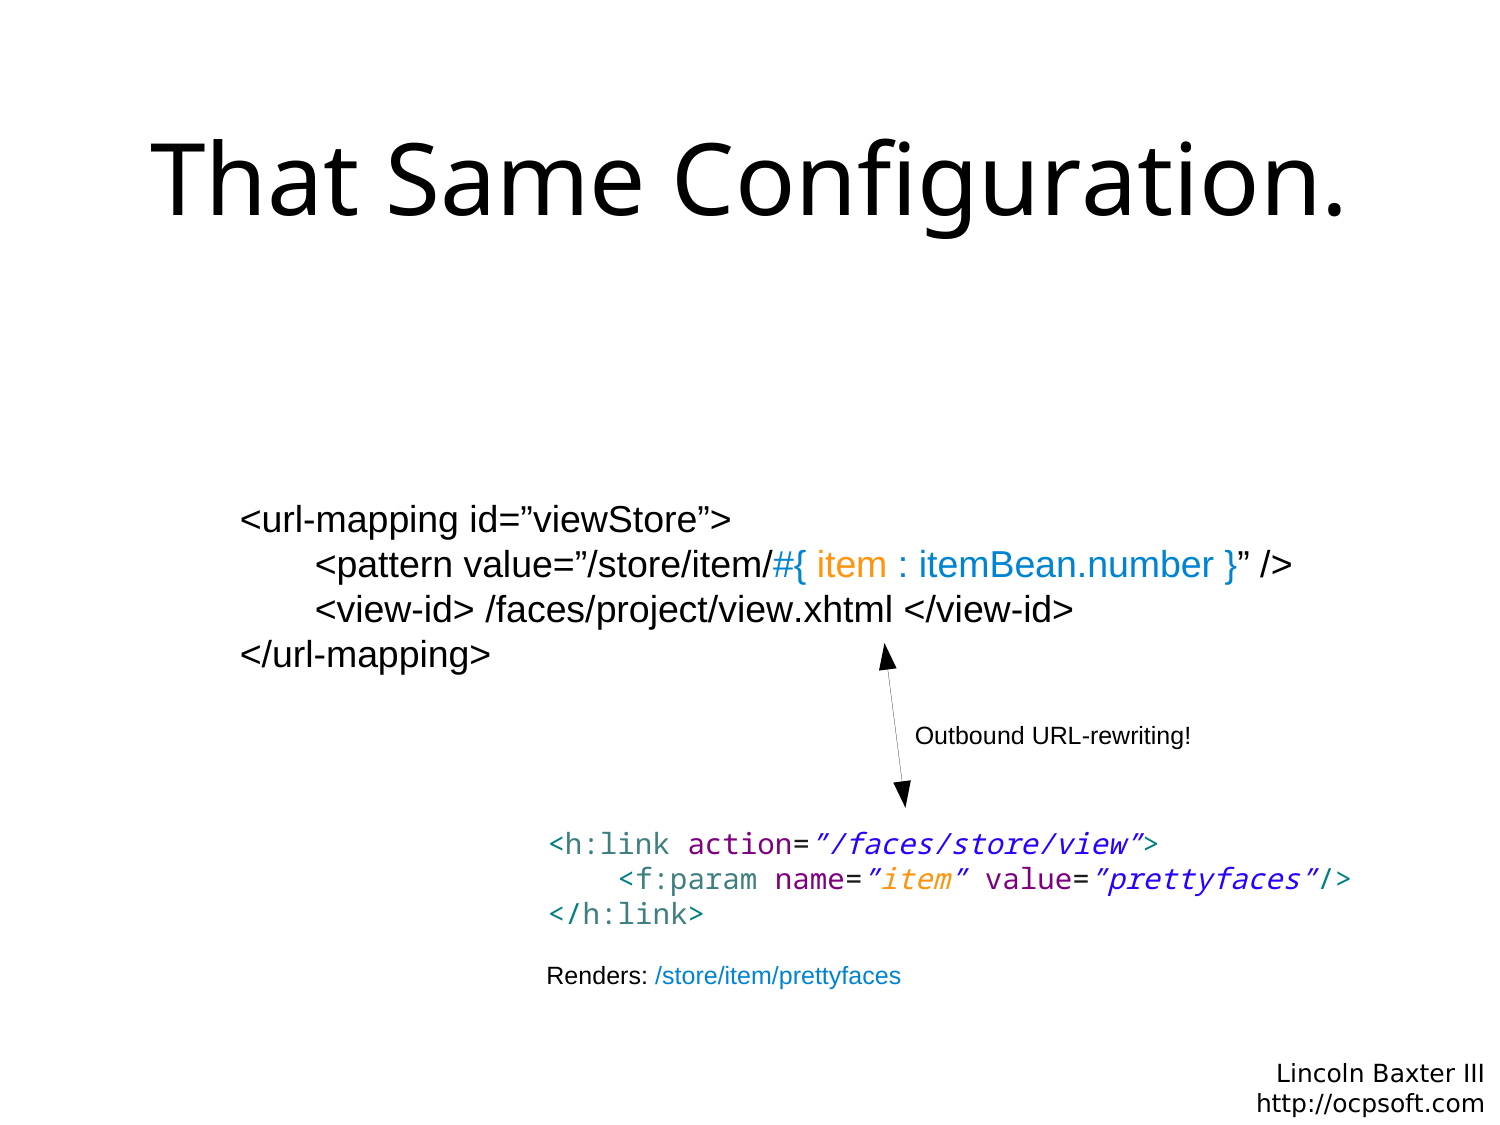

# That Same Configuration.
<url-mapping id=”viewStore”>
	<pattern value=”/store/item/#{ item : itemBean.number }” />
	<view-id> /faces/project/view.xhtml </view-id>
</url-mapping>
Outbound URL-rewriting!
<h:link action=”/faces/store/view”>
 <f:param name=”item” value=”prettyfaces”/>
</h:link>
Renders: /store/item/prettyfaces